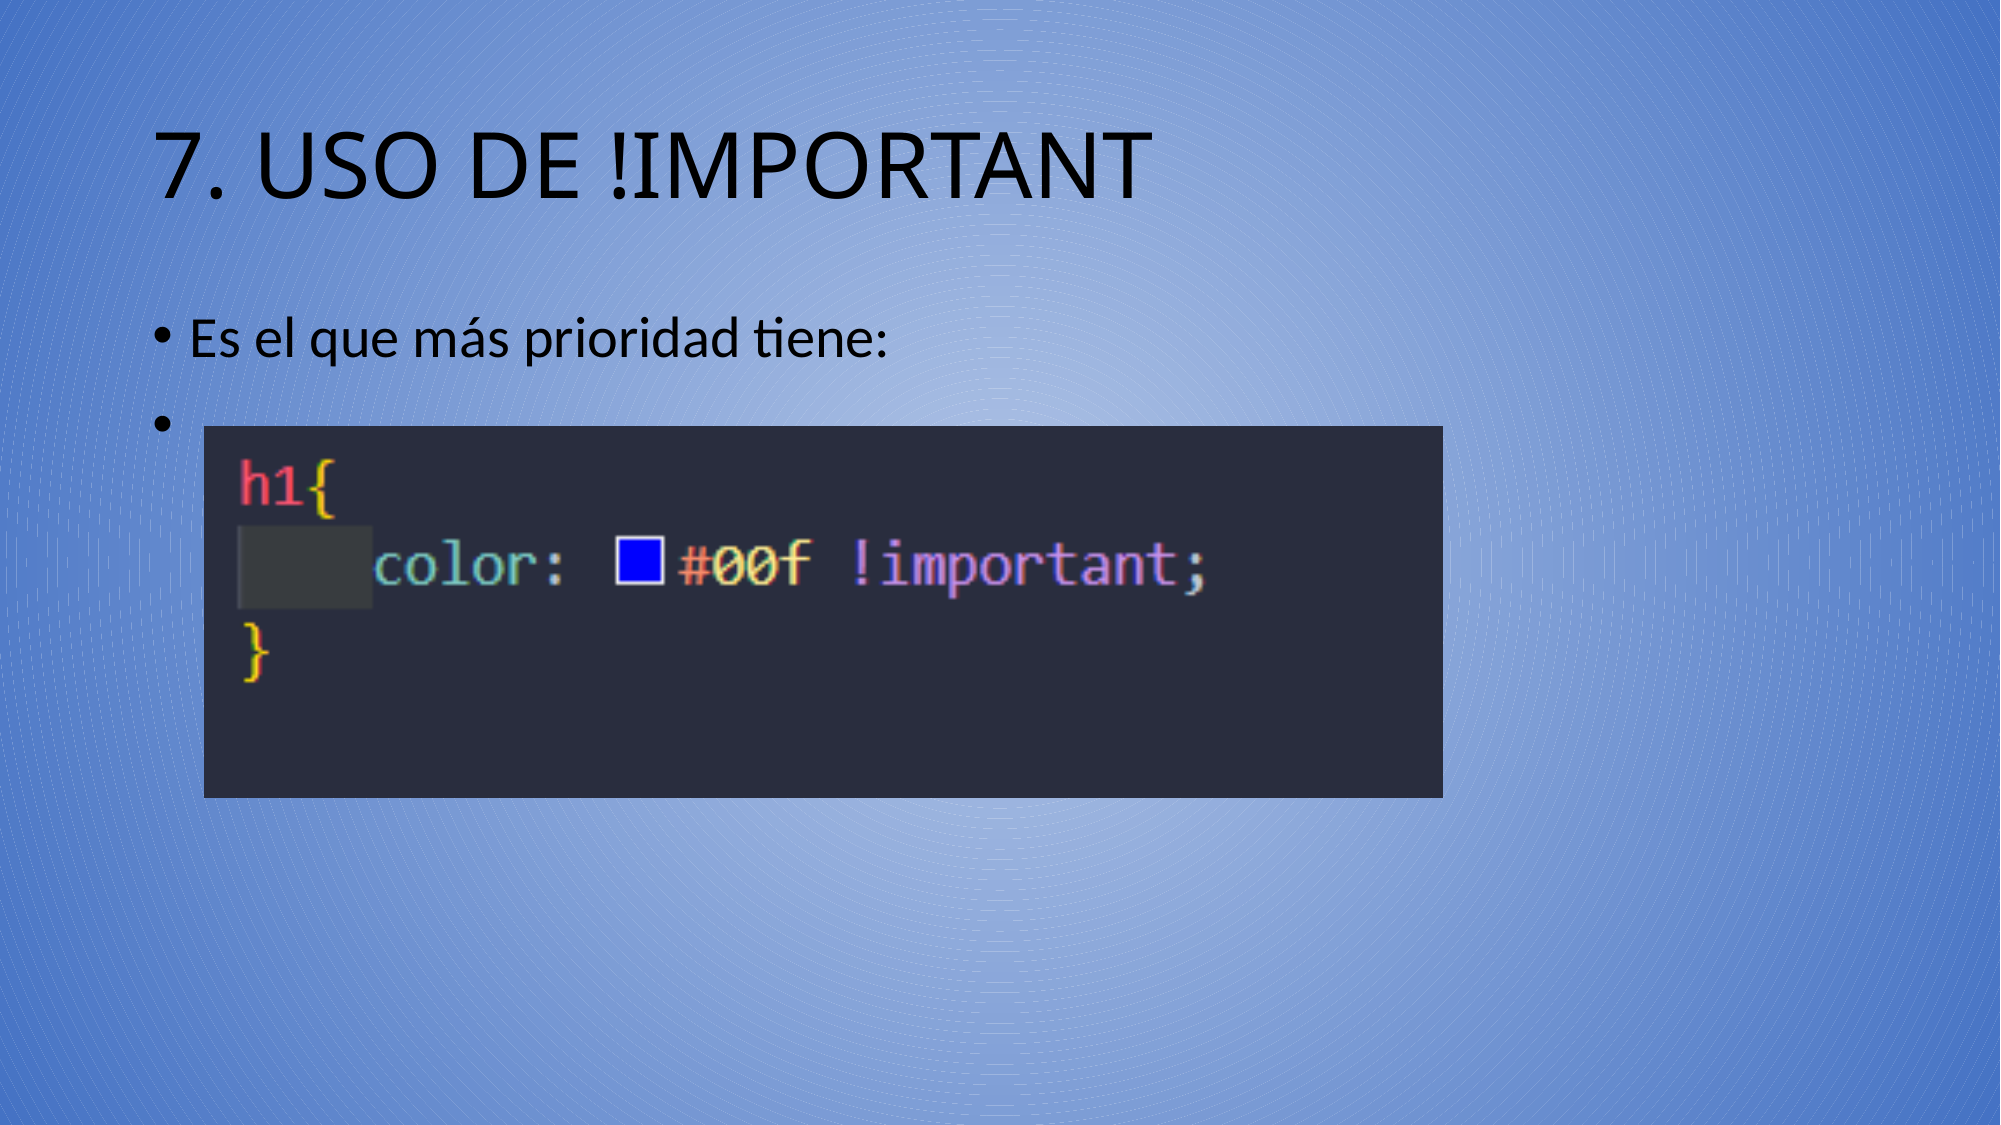

# 7. USO DE !IMPORTANT
Es el que más prioridad tiene: